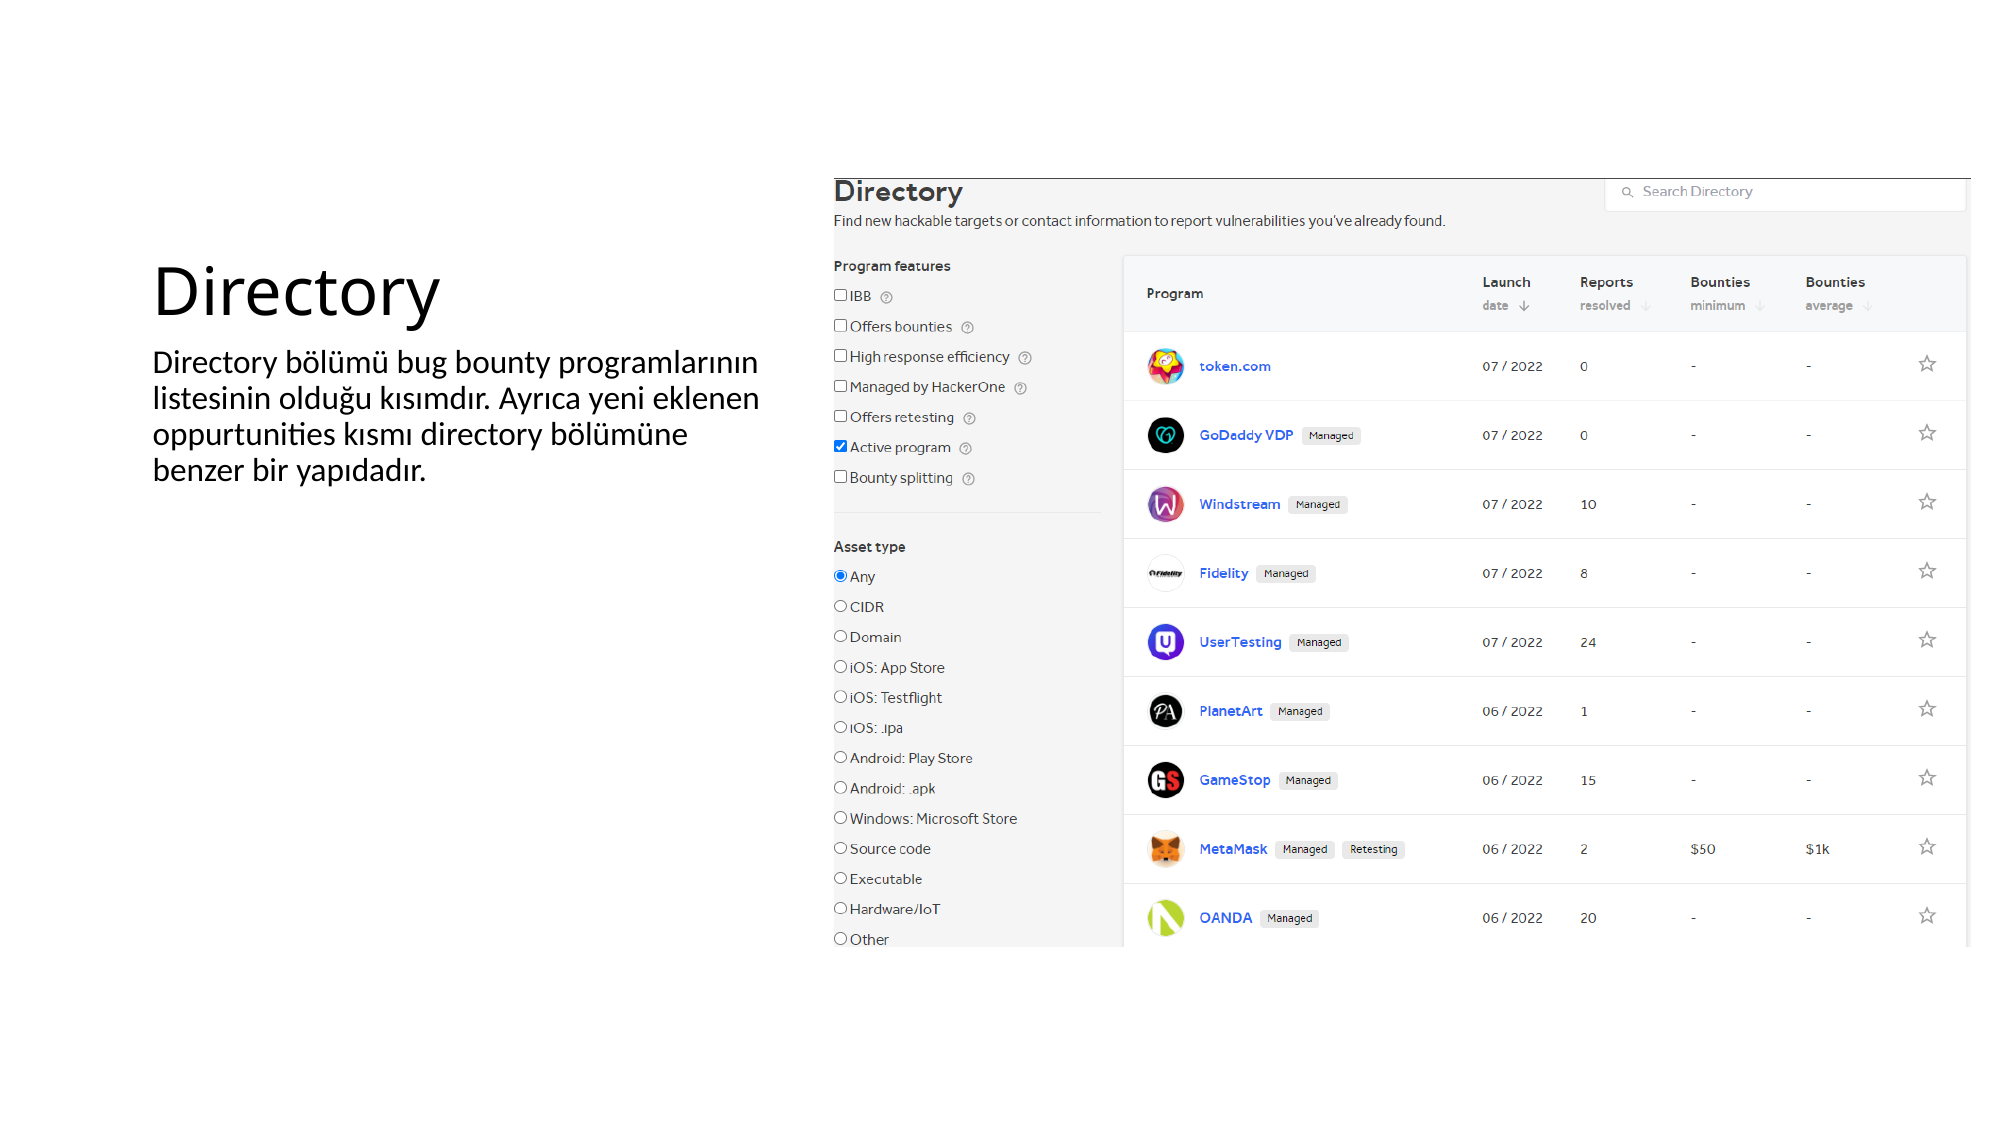

# Directory
Directory bölümü bug bounty programlarının listesinin olduğu kısımdır. Ayrıca yeni eklenen oppurtunities kısmı directory bölümüne benzer bir yapıdadır.